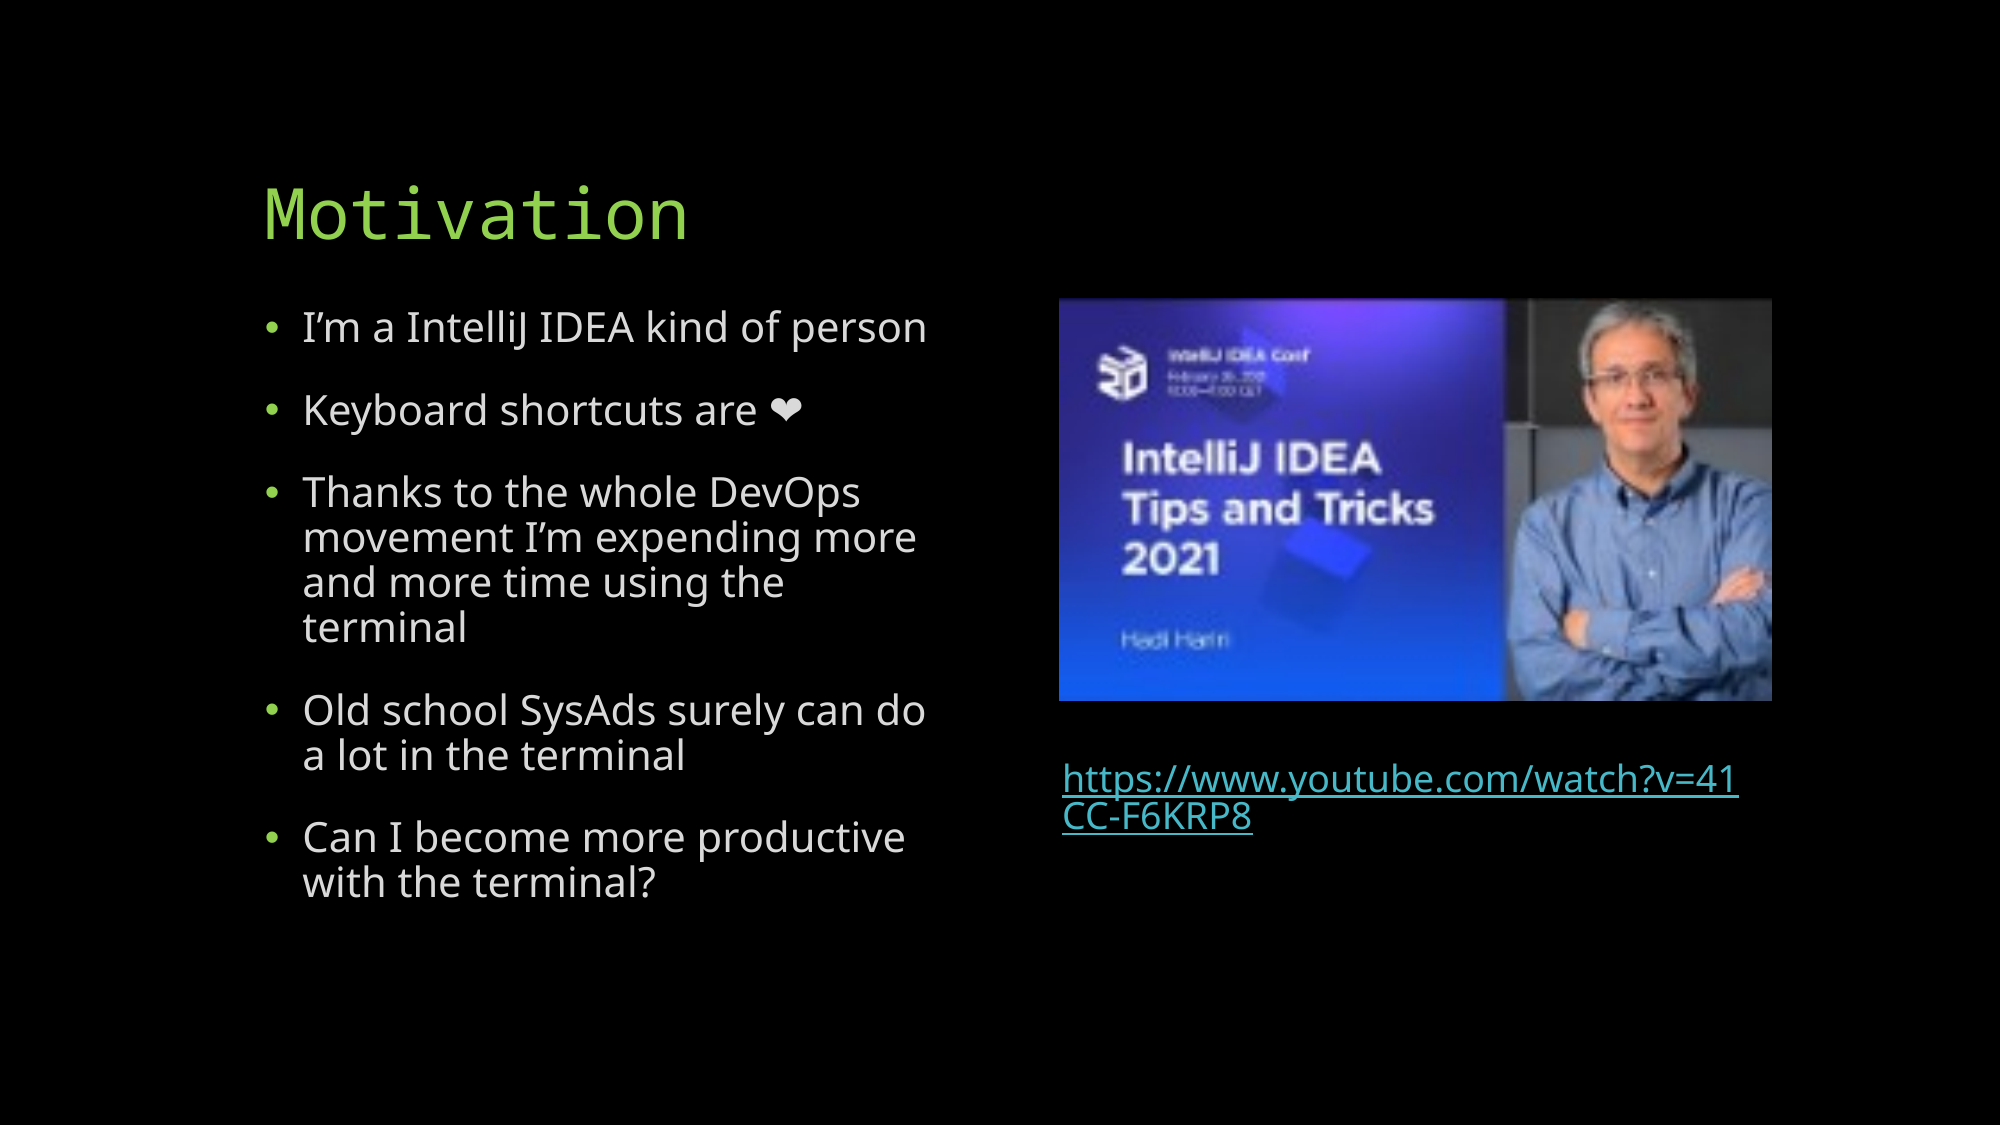

# Motivation
I’m a IntelliJ IDEA kind of person
Keyboard shortcuts are ❤️
Thanks to the whole DevOps movement I’m expending more and more time using the terminal
Old school SysAds surely can do a lot in the terminal
Can I become more productive with the terminal?
https://www.youtube.com/watch?v=41CC-F6KRP8